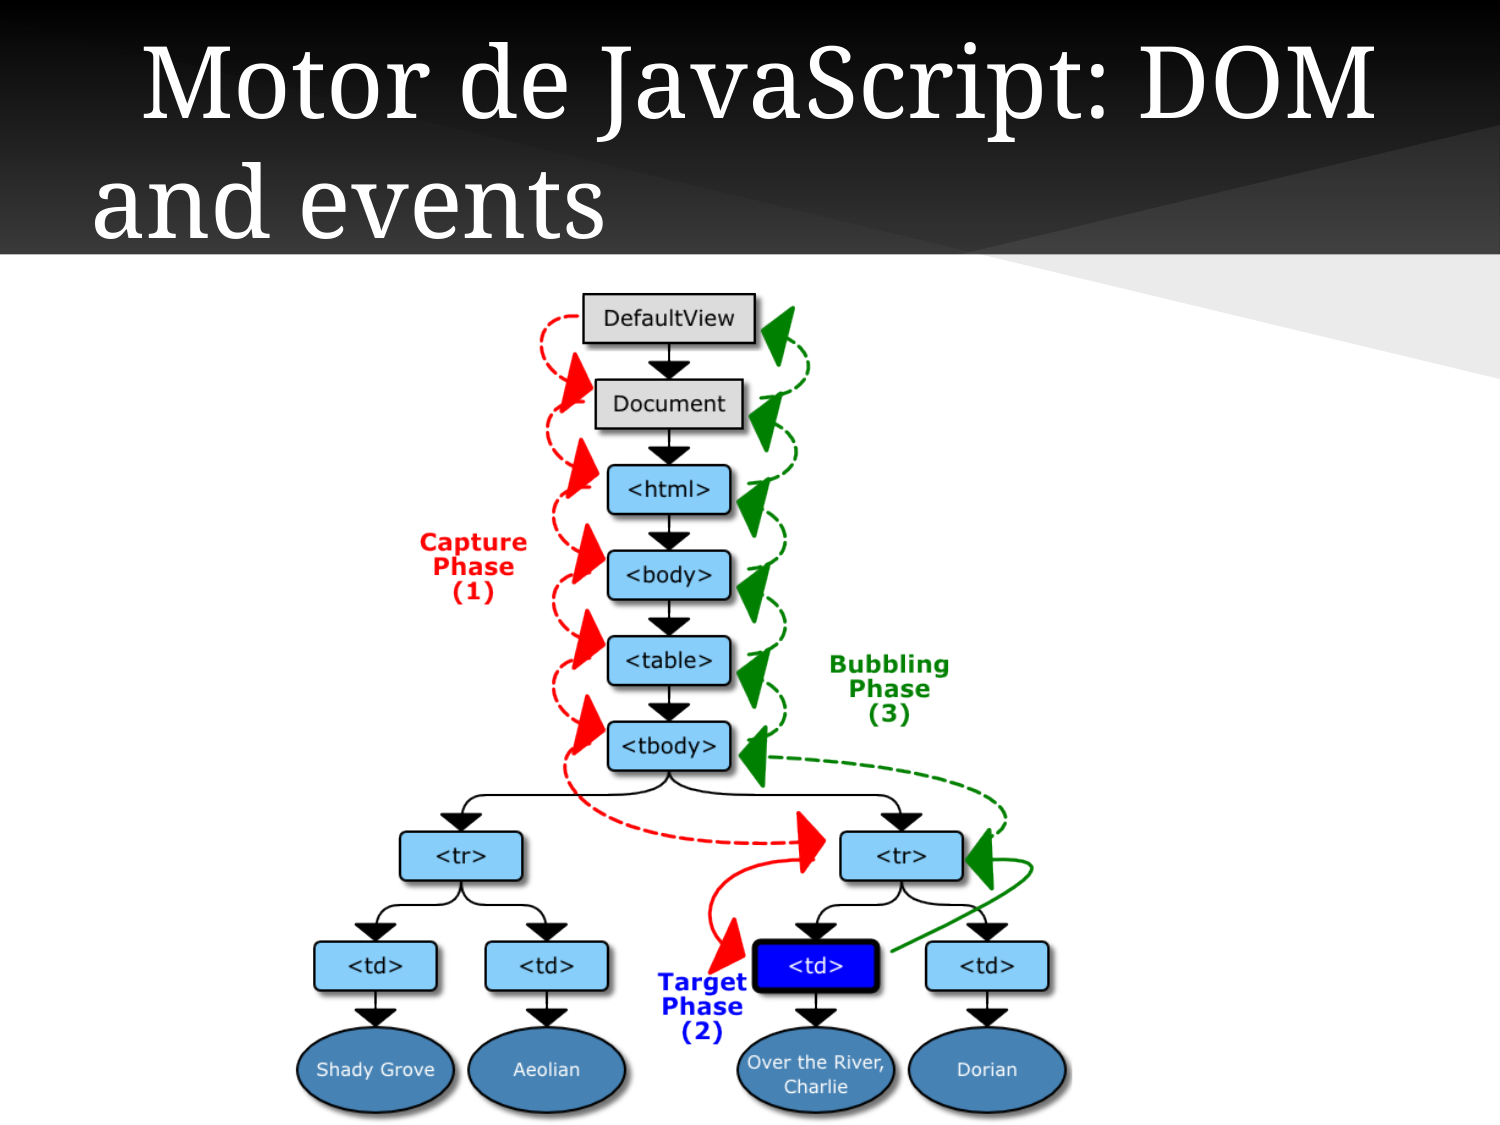

# Motor de JavaScript: DOM and events